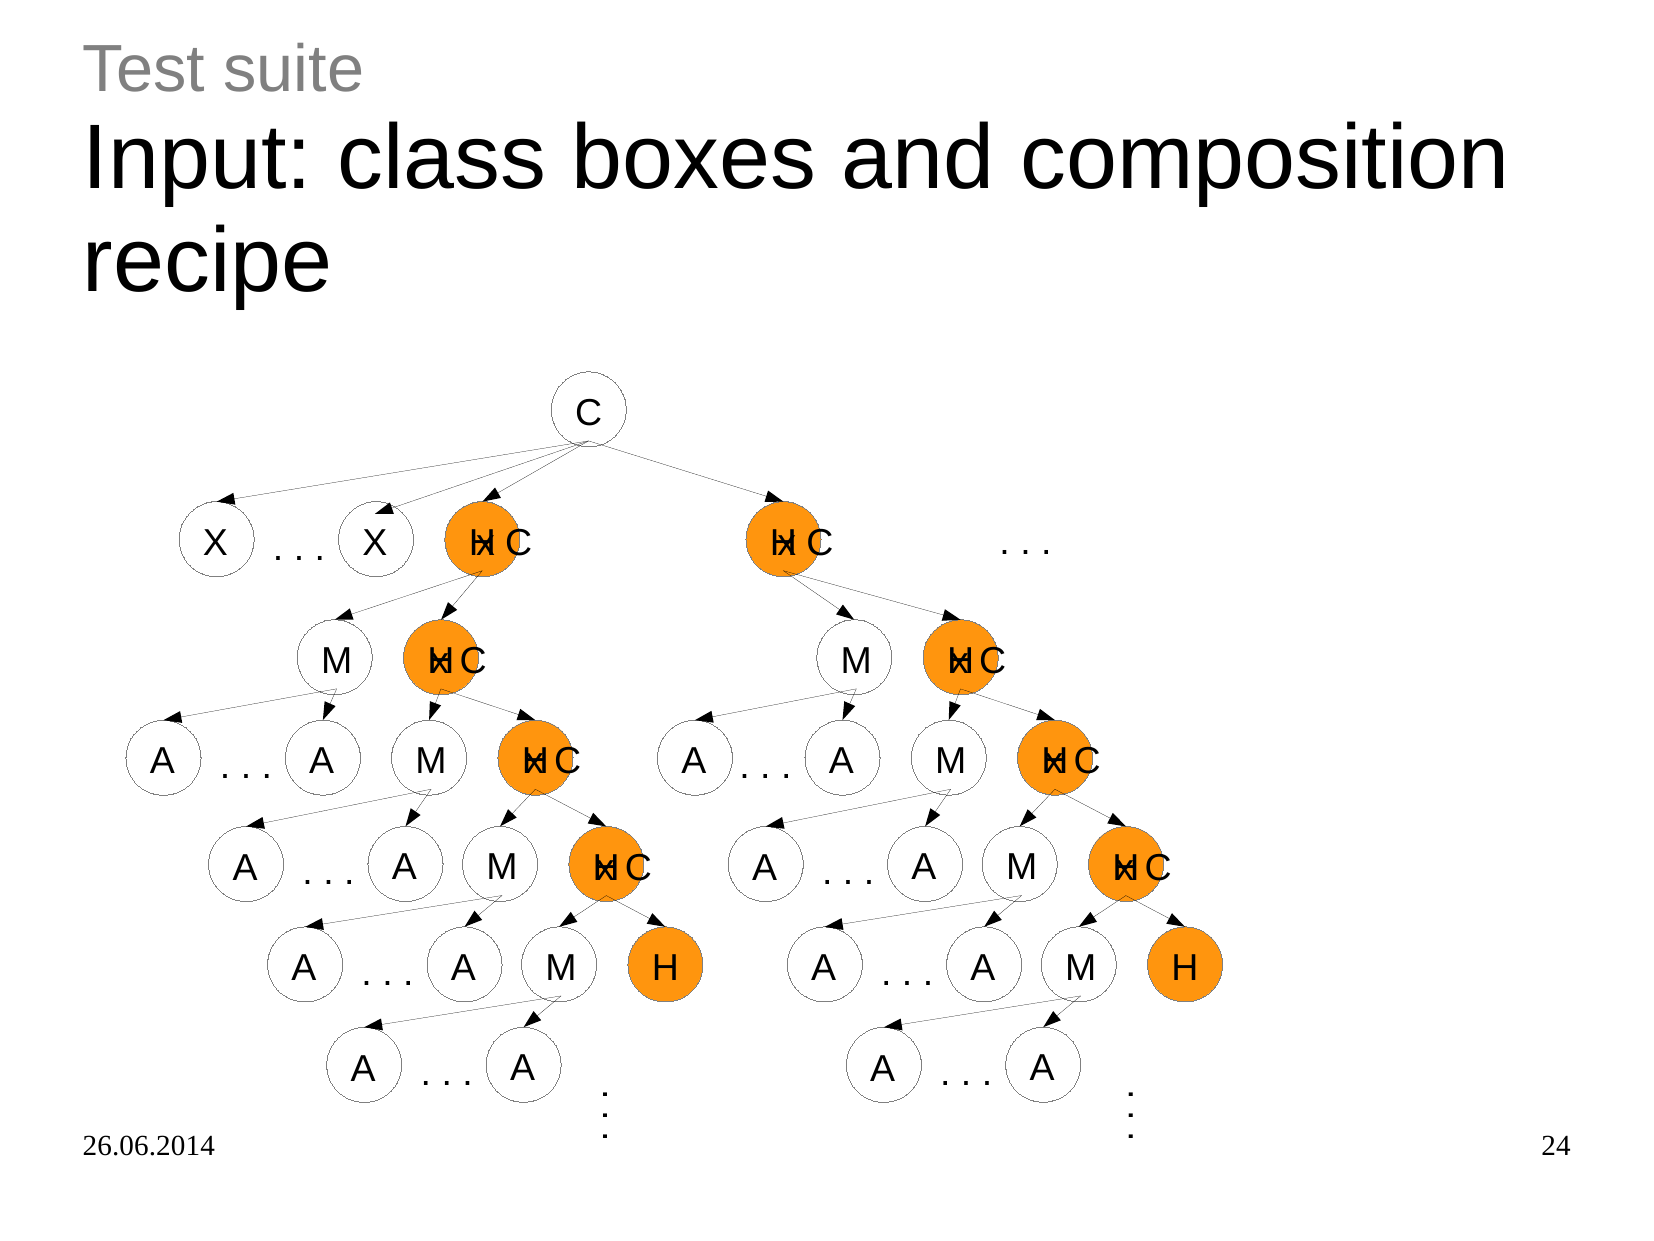

# Test suite Input: class boxes and composition recipe
C
. . .
X
H
X
H
 x C
 x C
. . .
M
M
H
H
 x C
 x C
A
M
A
M
A
H
A
H
 x C
 x C
. . .
. . .
A
M
A
M
A
H
A
H
 x C
 x C
. . .
. . .
A
M
A
M
A
H
A
H
. . .
. . .
A
A
A
A
. . .
. . .
. . .
. . .
26.06.2014
24